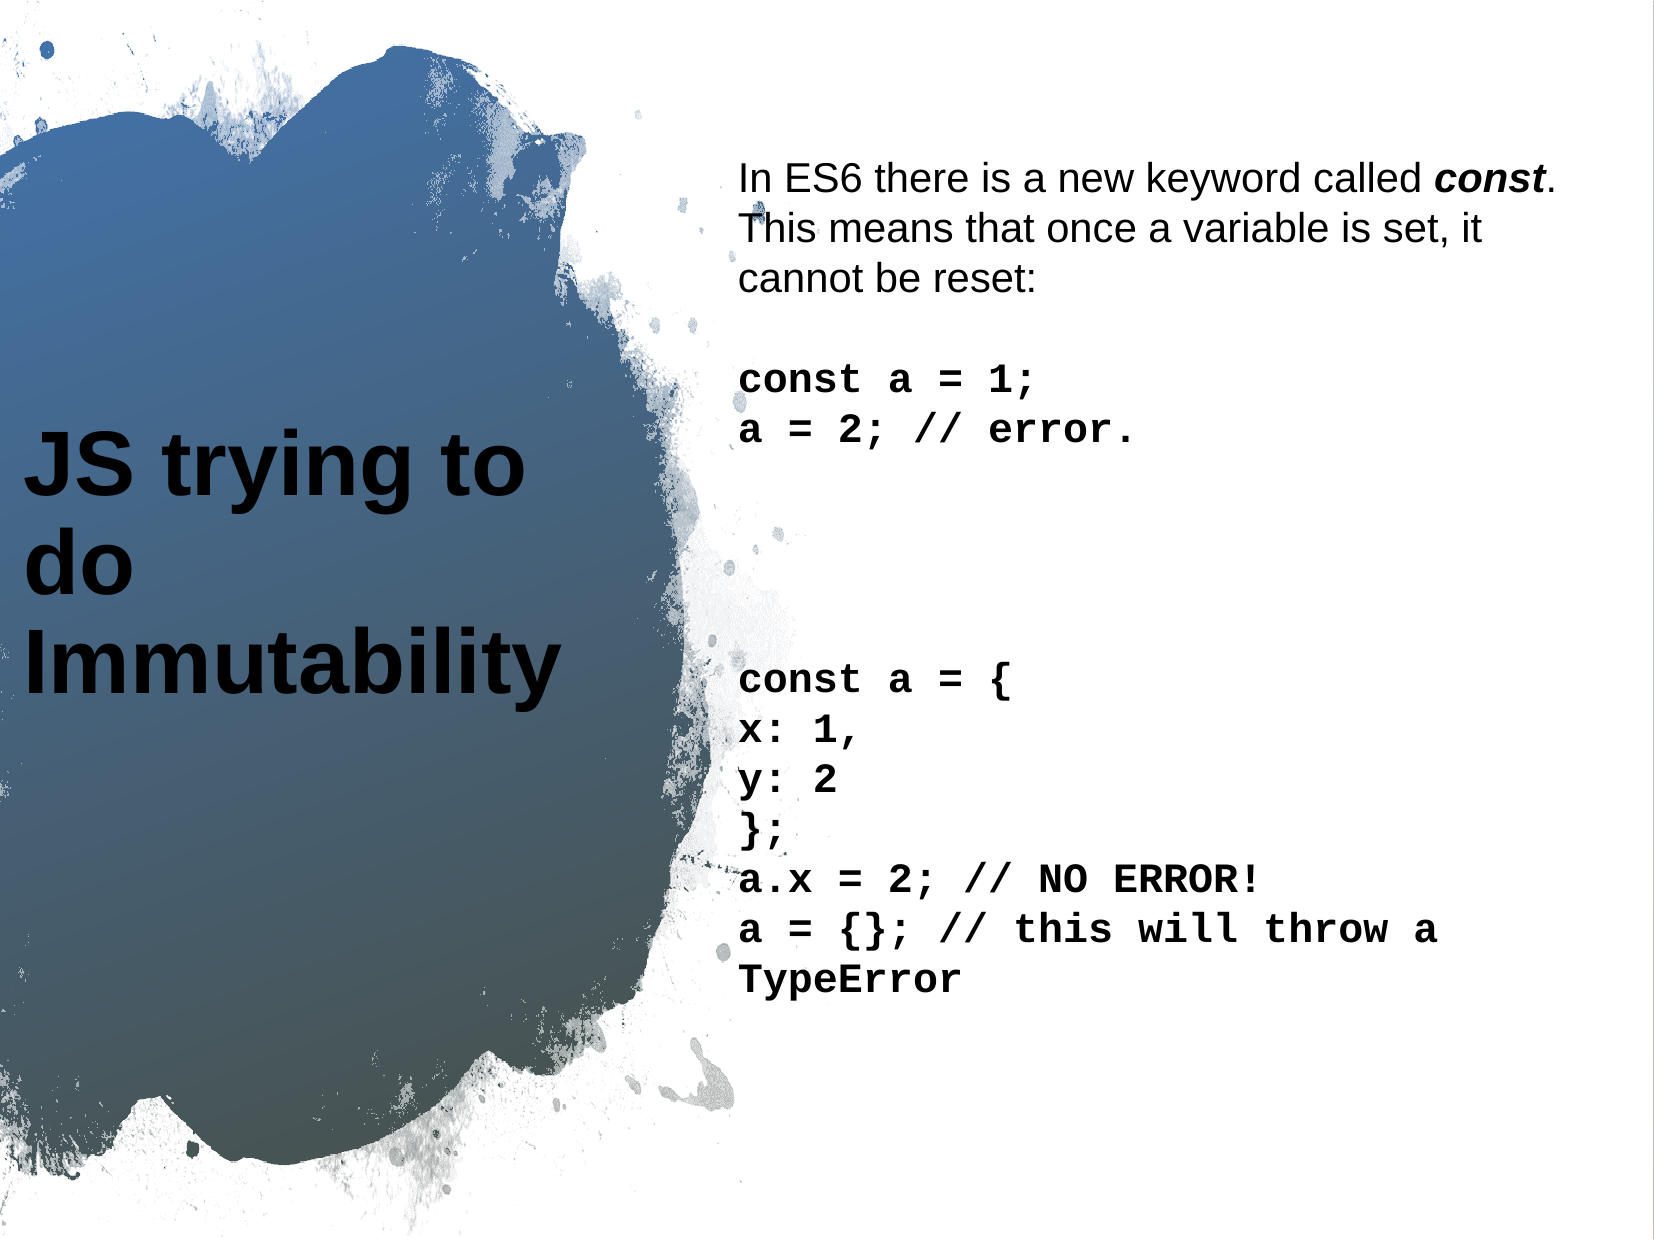

In ES6 there is a new keyword called const. This means that once a variable is set, it cannot be reset:
const a = 1;
a = 2; // error.
const a = {
x: 1,
y: 2
};
a.x = 2; // NO ERROR!
a = {}; // this will throw a TypeError
JS trying to do
Immutability